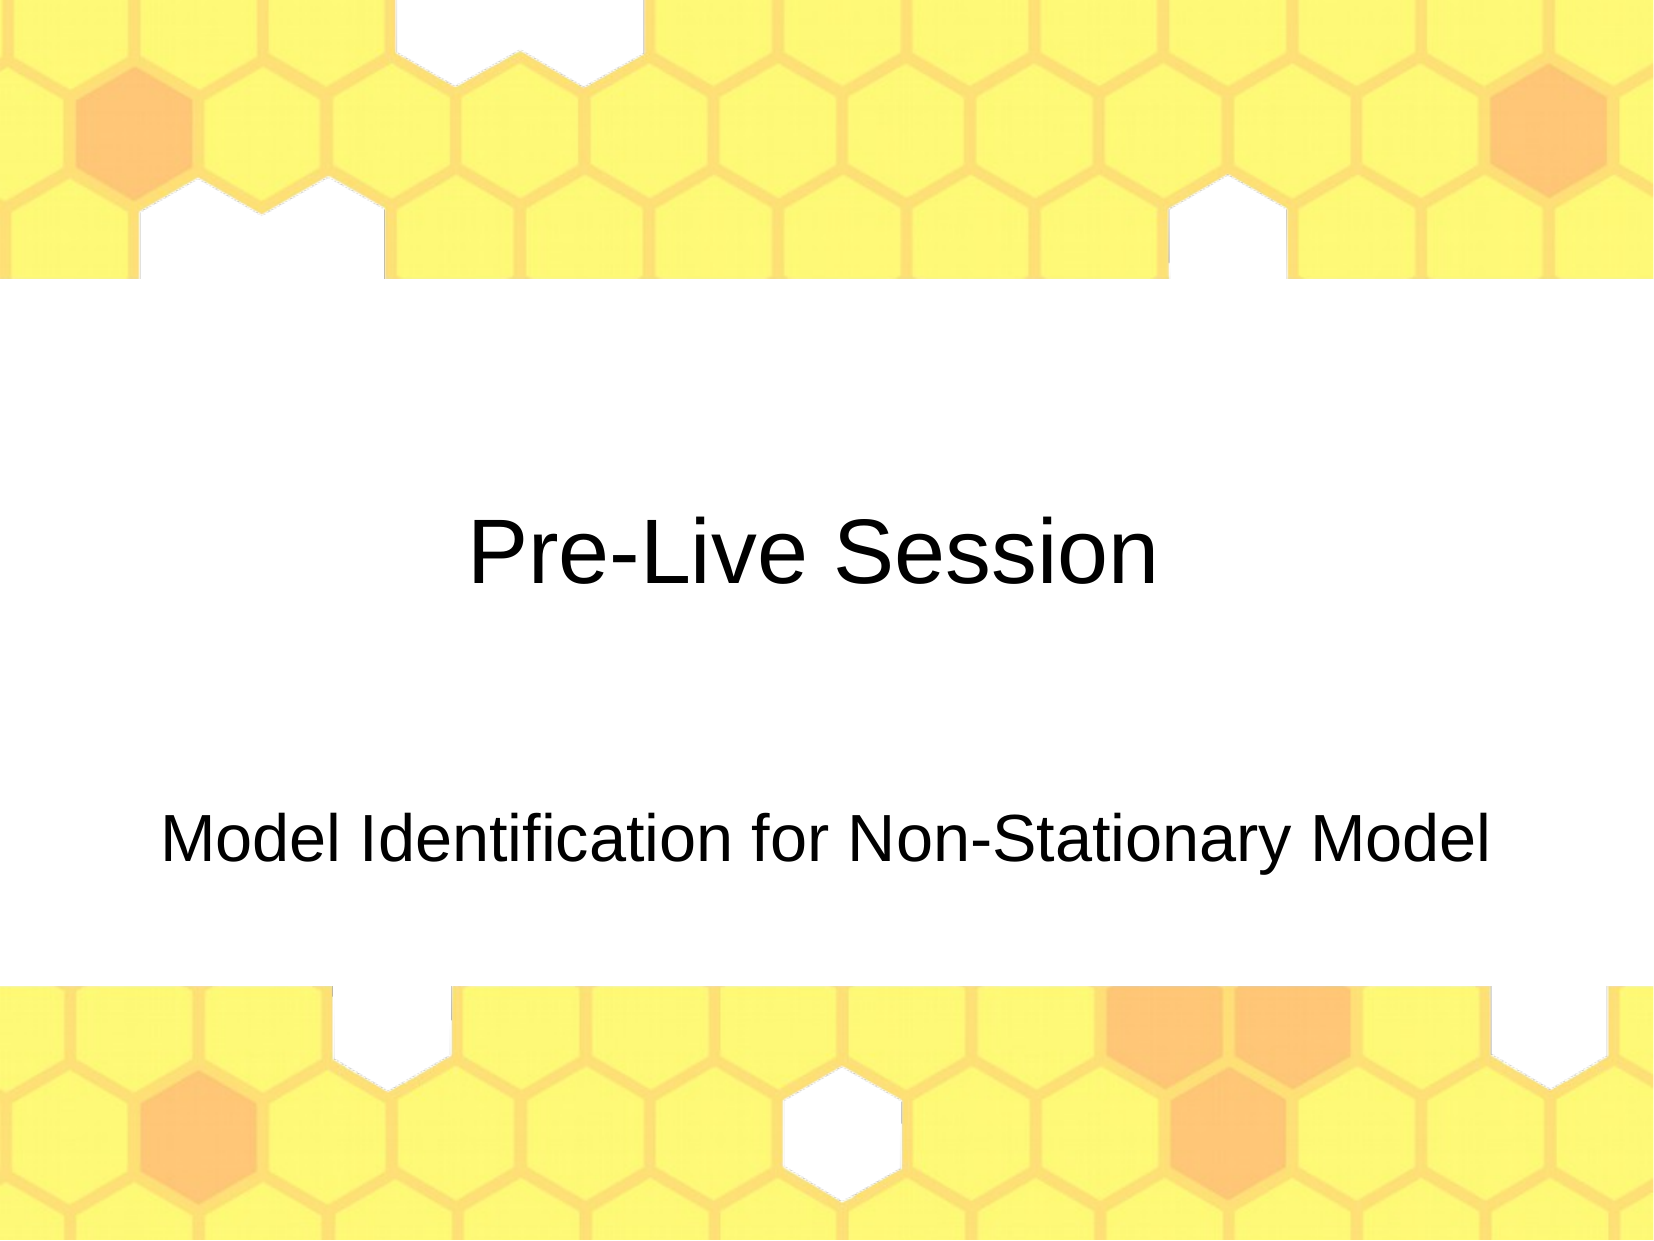

# Pre-Live Session
Model Identification for Non-Stationary Model